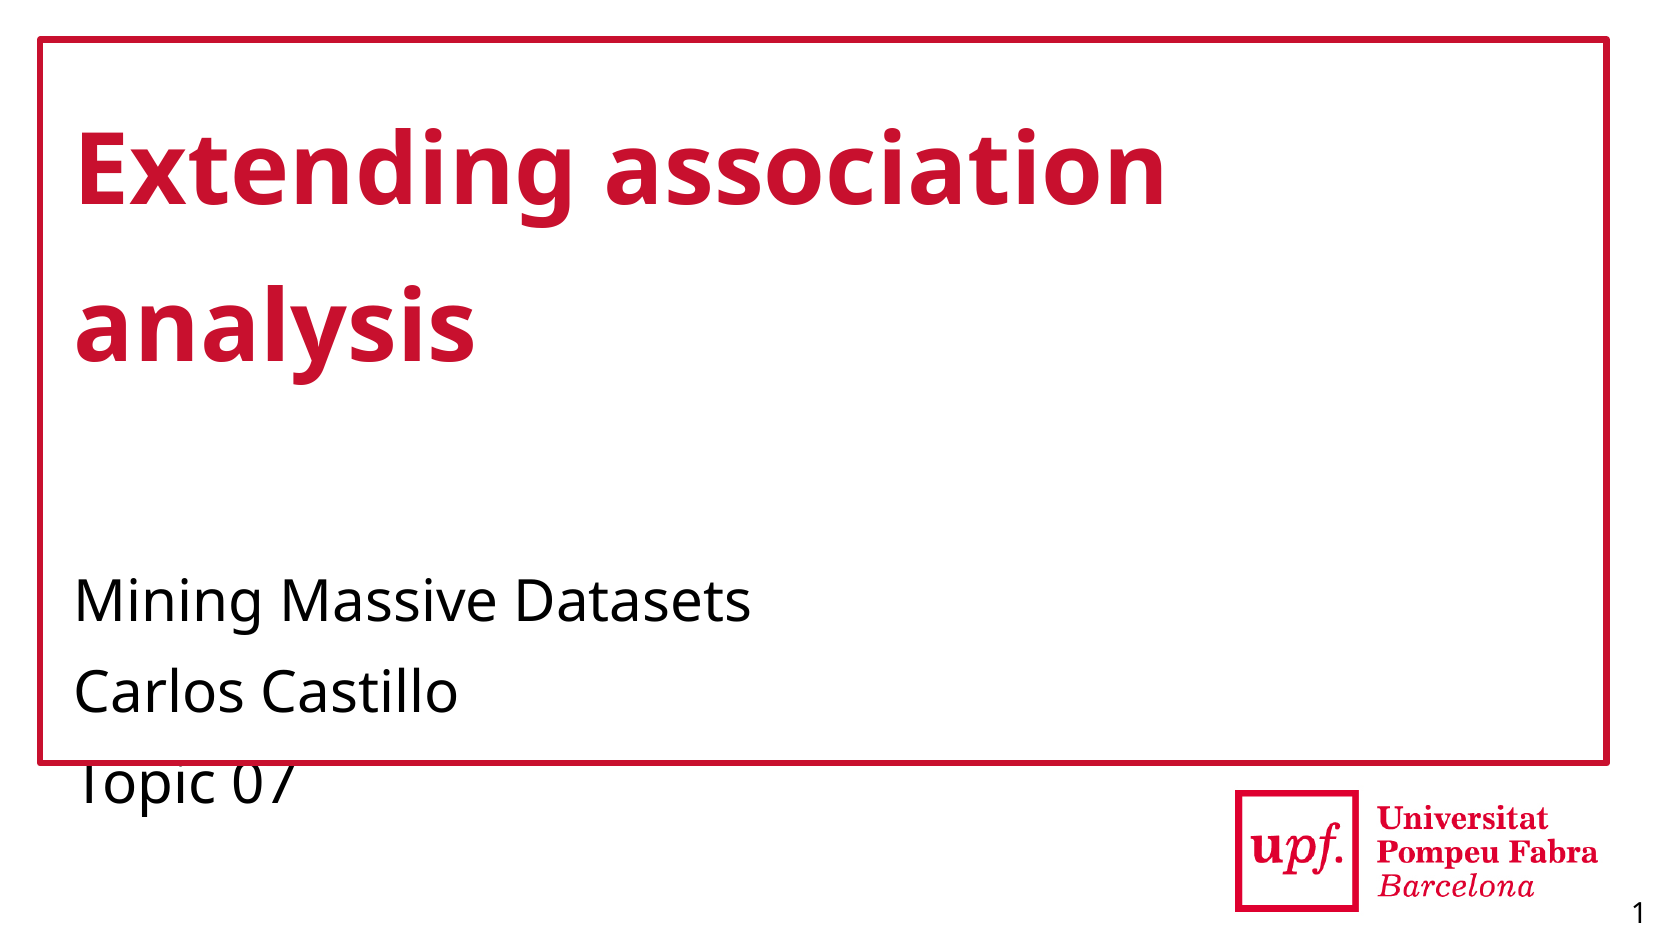

Extending association analysis
Mining Massive Datasets
Carlos Castillo
Topic 07
1